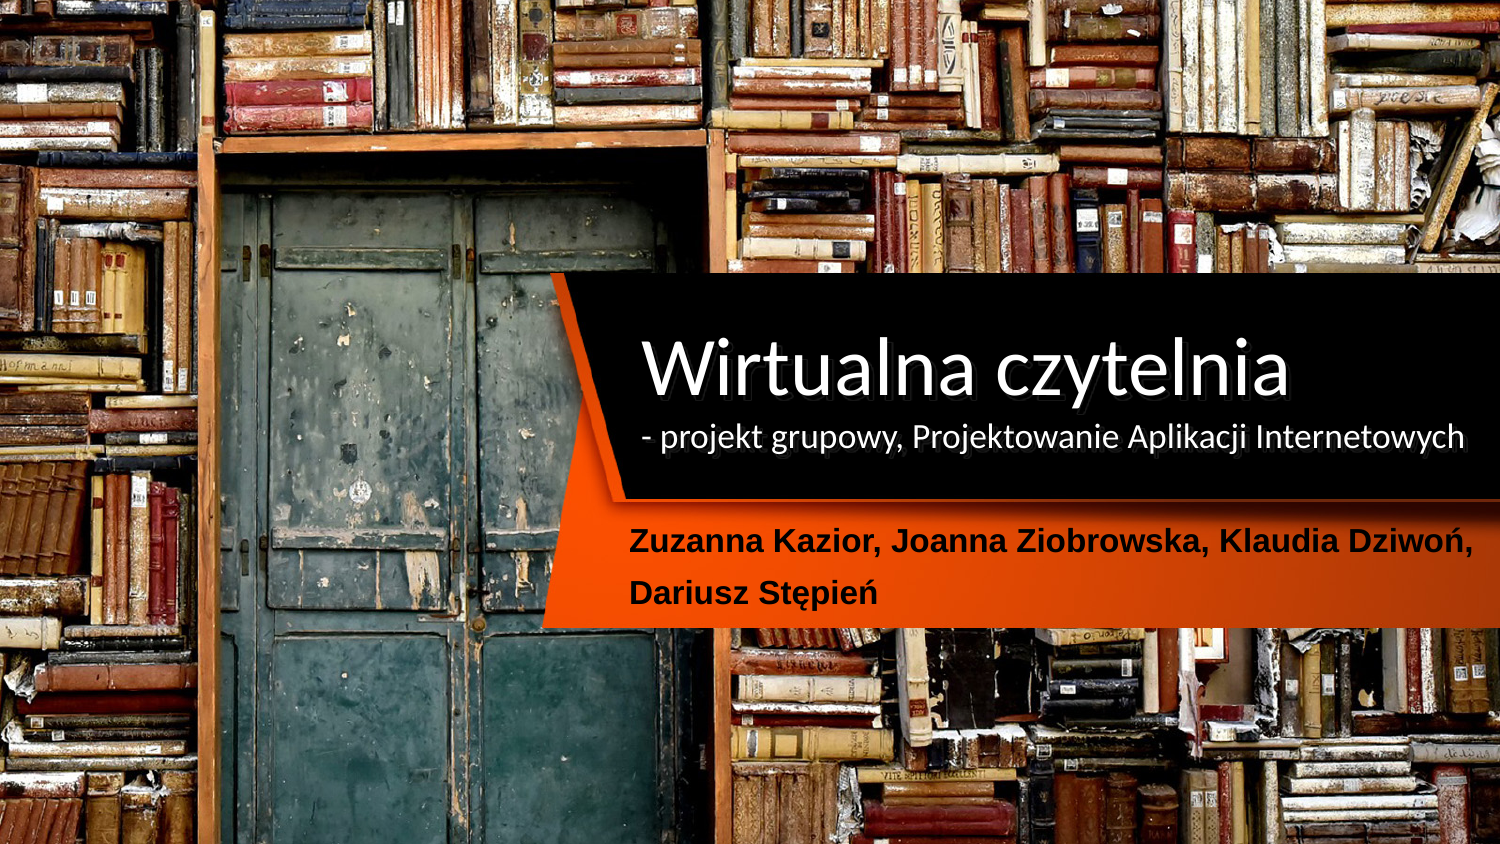

# Wirtualna czytelnia - projekt grupowy, Projektowanie Aplikacji Internetowych
Zuzanna Kazior, Joanna Ziobrowska, Klaudia Dziwoń,
Dariusz Stępień